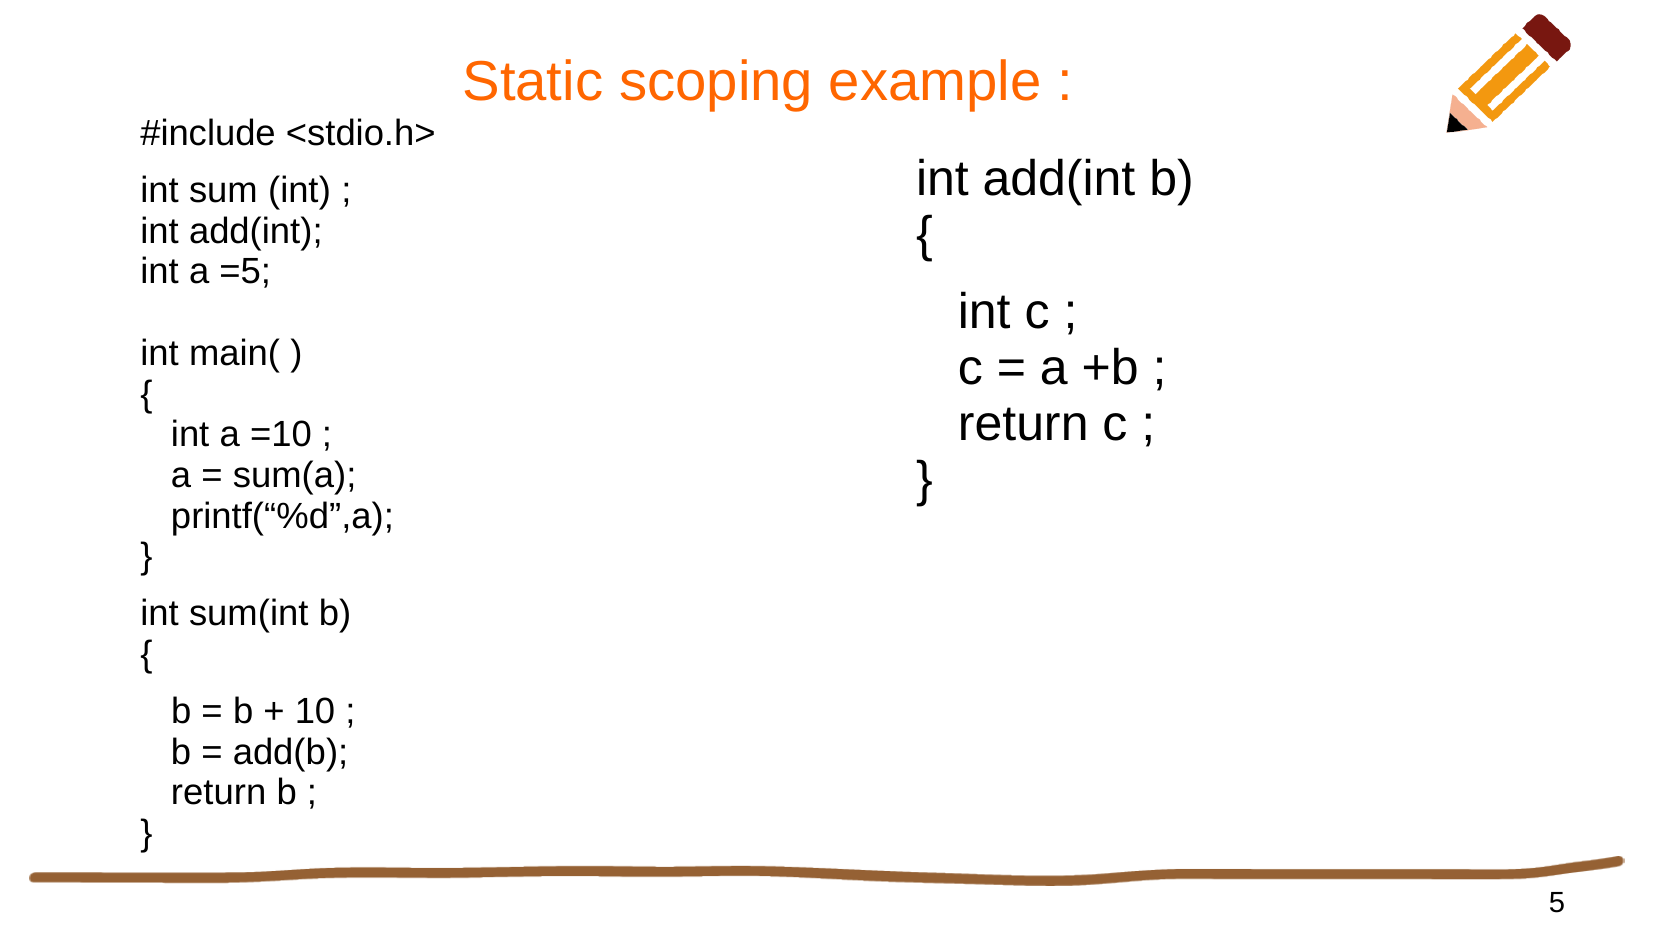

# Static scoping example :
#include <stdio.h>
int sum (int) ;
int add(int);
int a =5;
int main( )
{
 int a =10 ;
 a = sum(a);
 printf(“%d”,a);
}
int sum(int b)
{
 b = b + 10 ;
 b = add(b);
 return b ;
}
int add(int b)
{
 int c ;
 c = a +b ;
 return c ;
}
5